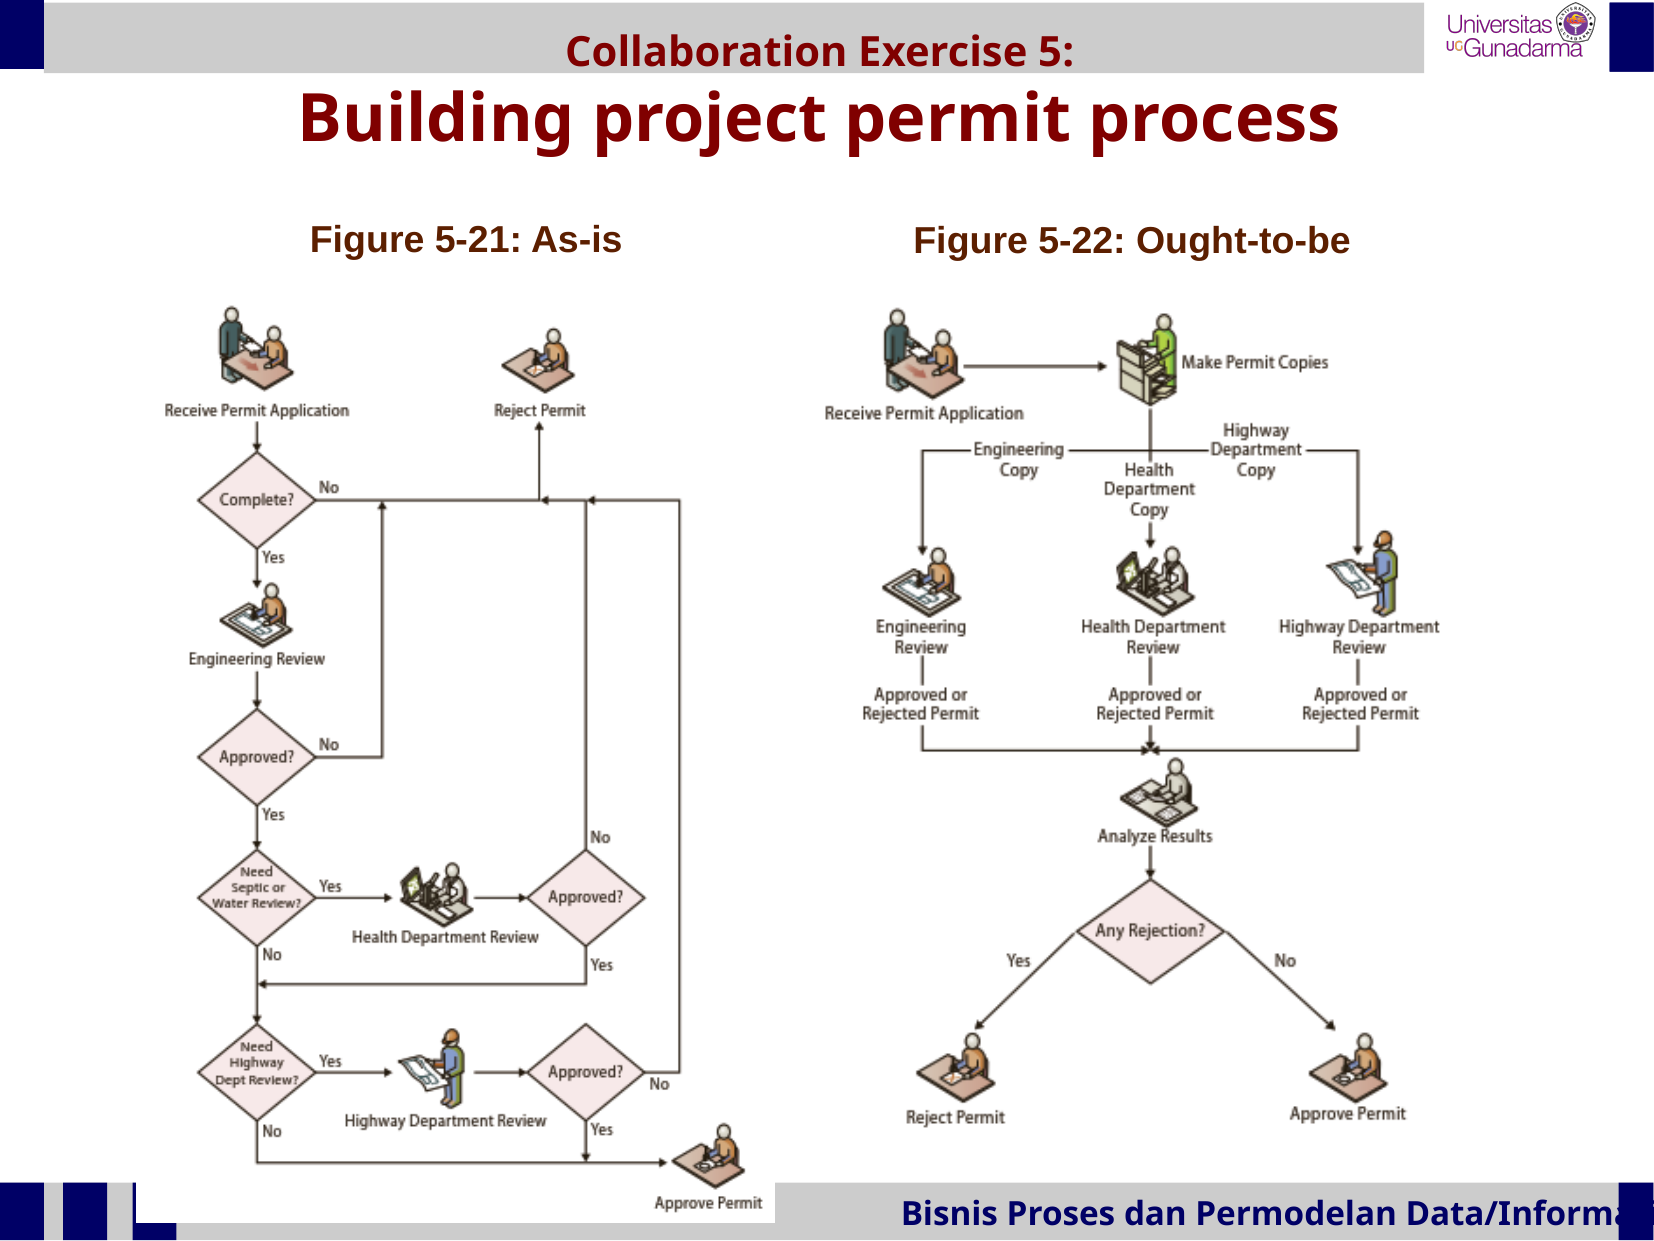

# Collaboration Exercise 5: Building project permit process
Figure 5-21: As-is
Figure 5-22: Ought-to-be